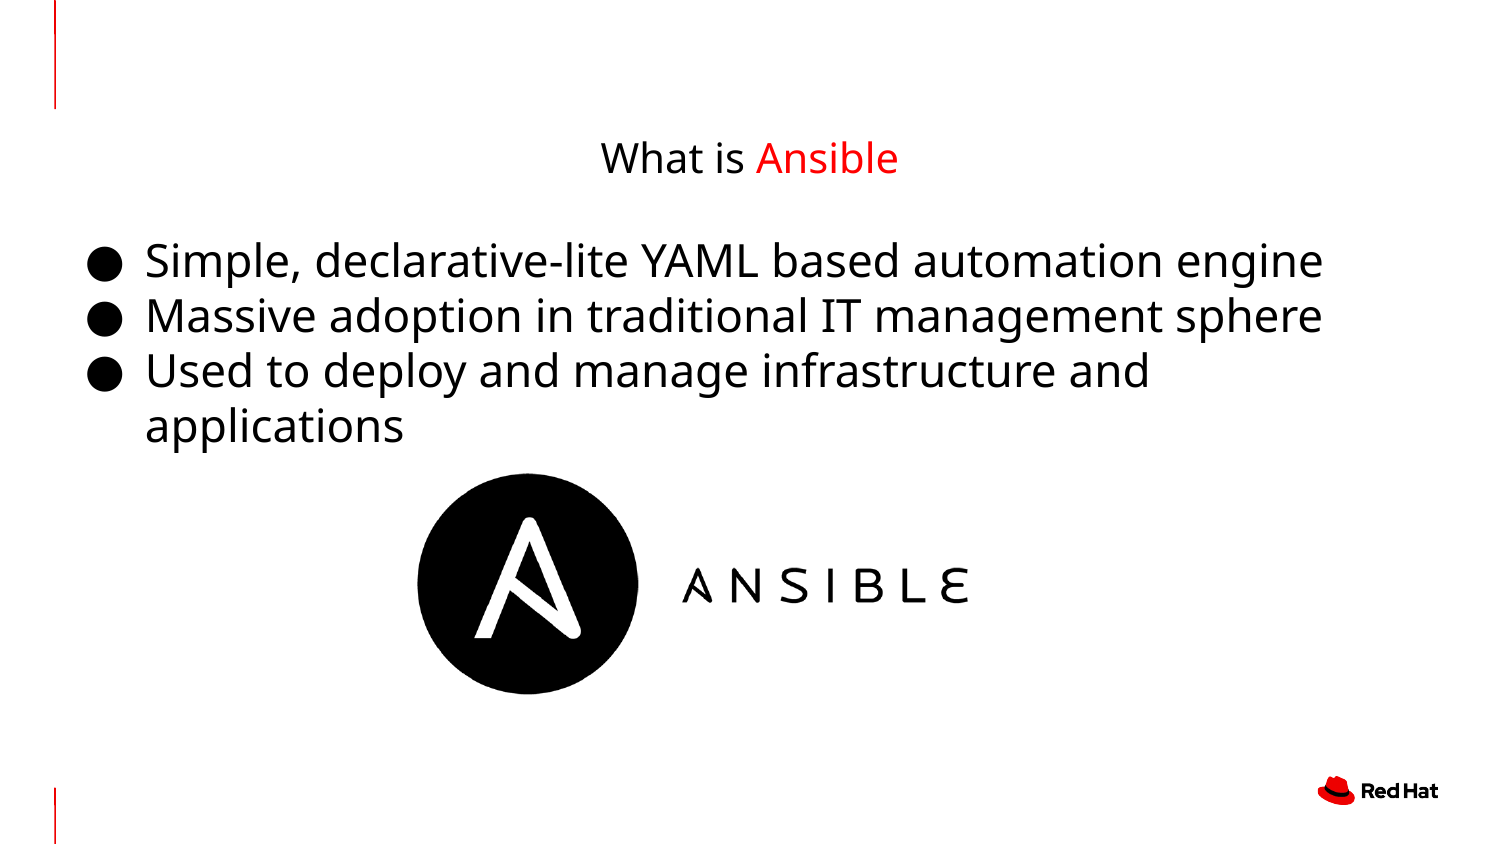

# What is Ansible
Simple, declarative-lite YAML based automation engine
Massive adoption in traditional IT management sphere
Used to deploy and manage infrastructure and applications